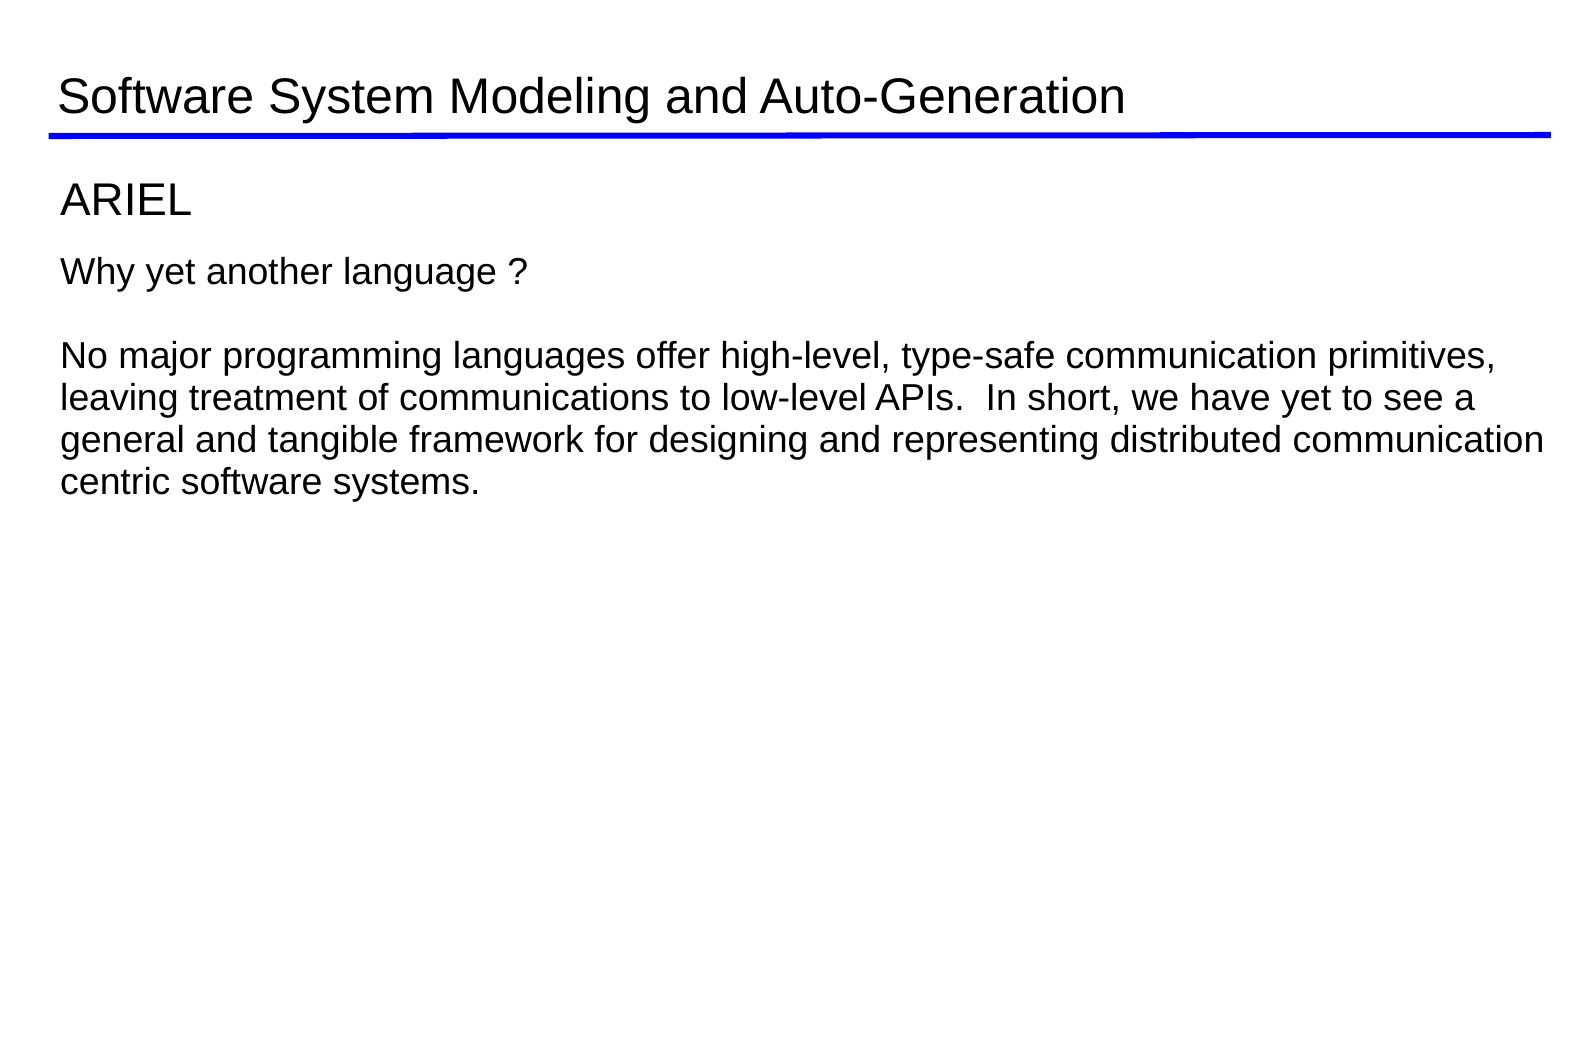

Software System Modeling and Auto-Generation
ARIEL
Why yet another language ?
No major programming languages offer high-level, type-safe communication primitives,
leaving treatment of communications to low-level APIs. In short, we have yet to see a
general and tangible framework for designing and representing distributed communication
centric software systems.